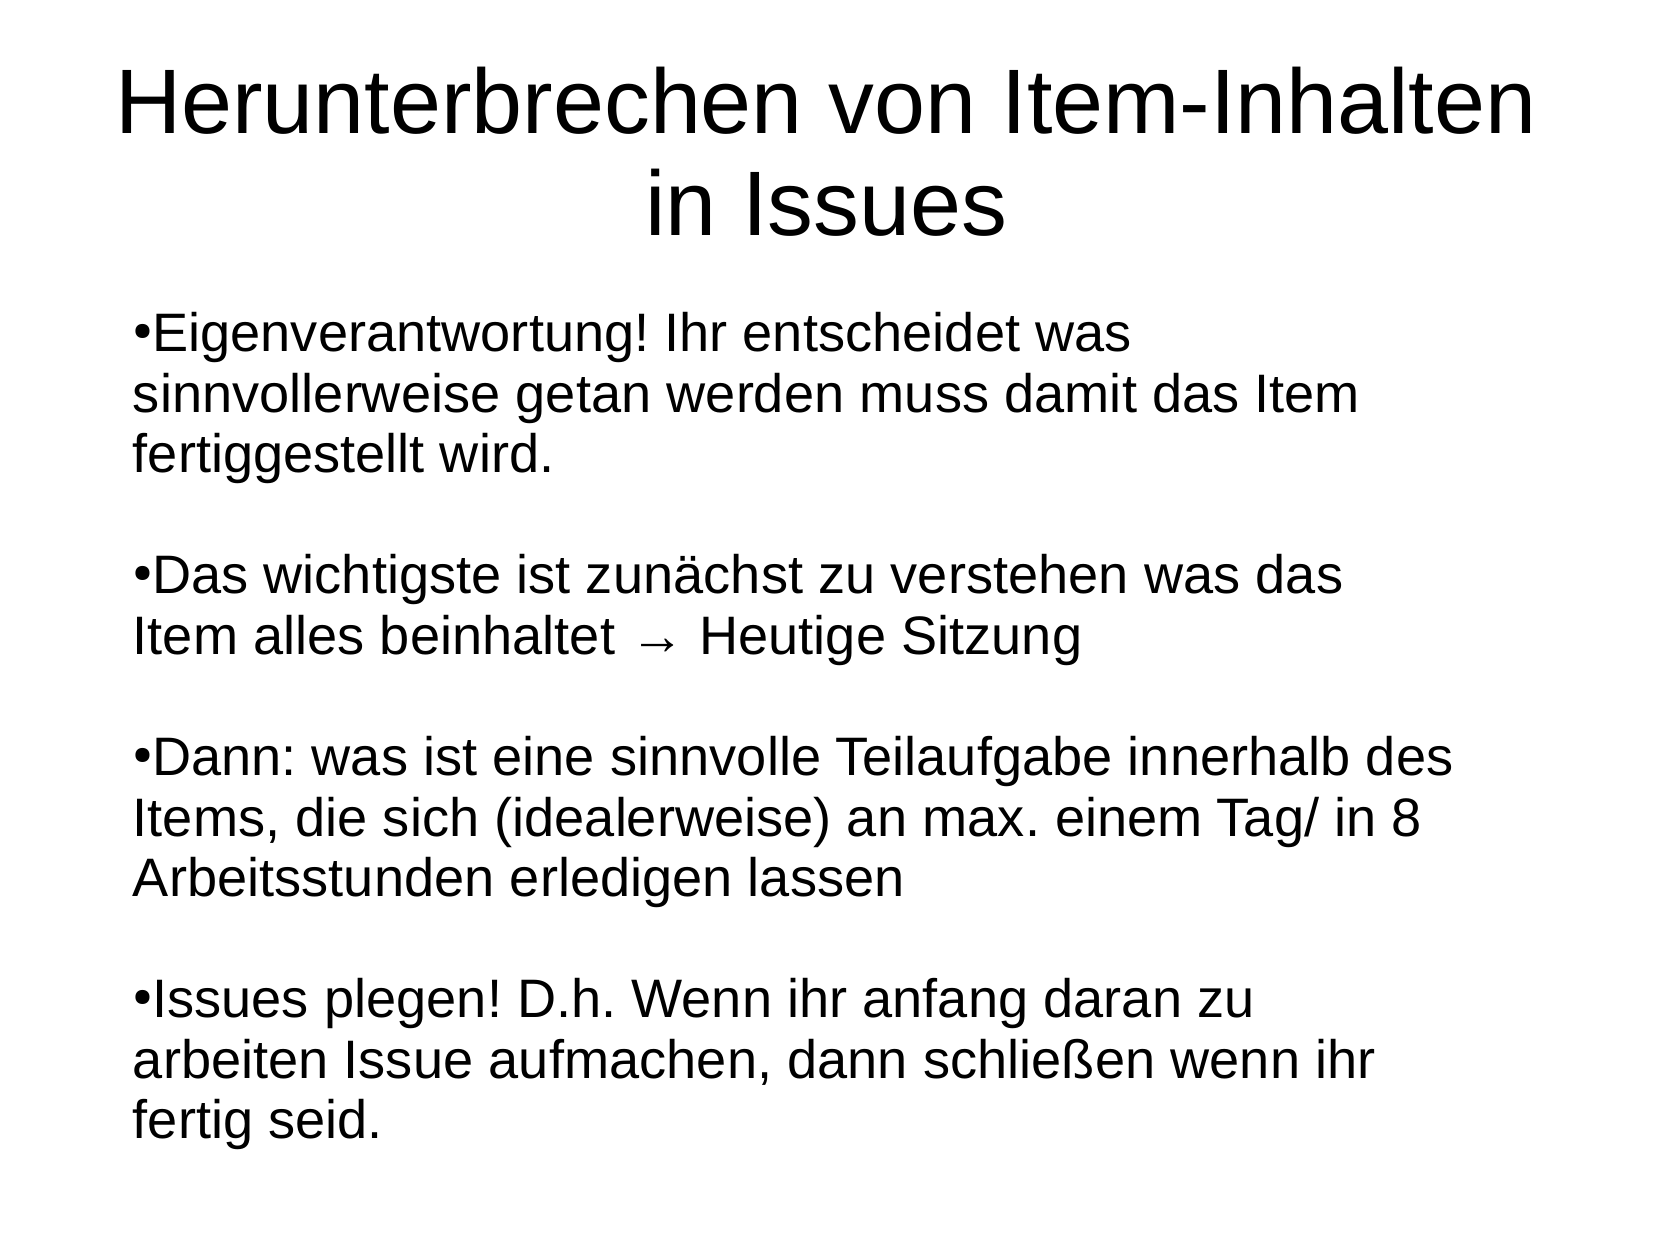

# Herunterbrechen von Item-Inhalten in Issues
Eigenverantwortung! Ihr entscheidet was sinnvollerweise getan werden muss damit das Item fertiggestellt wird.
Das wichtigste ist zunächst zu verstehen was das Item alles beinhaltet → Heutige Sitzung
Dann: was ist eine sinnvolle Teilaufgabe innerhalb des Items, die sich (idealerweise) an max. einem Tag/ in 8 Arbeitsstunden erledigen lassen
Issues plegen! D.h. Wenn ihr anfang daran zu arbeiten Issue aufmachen, dann schließen wenn ihr fertig seid.